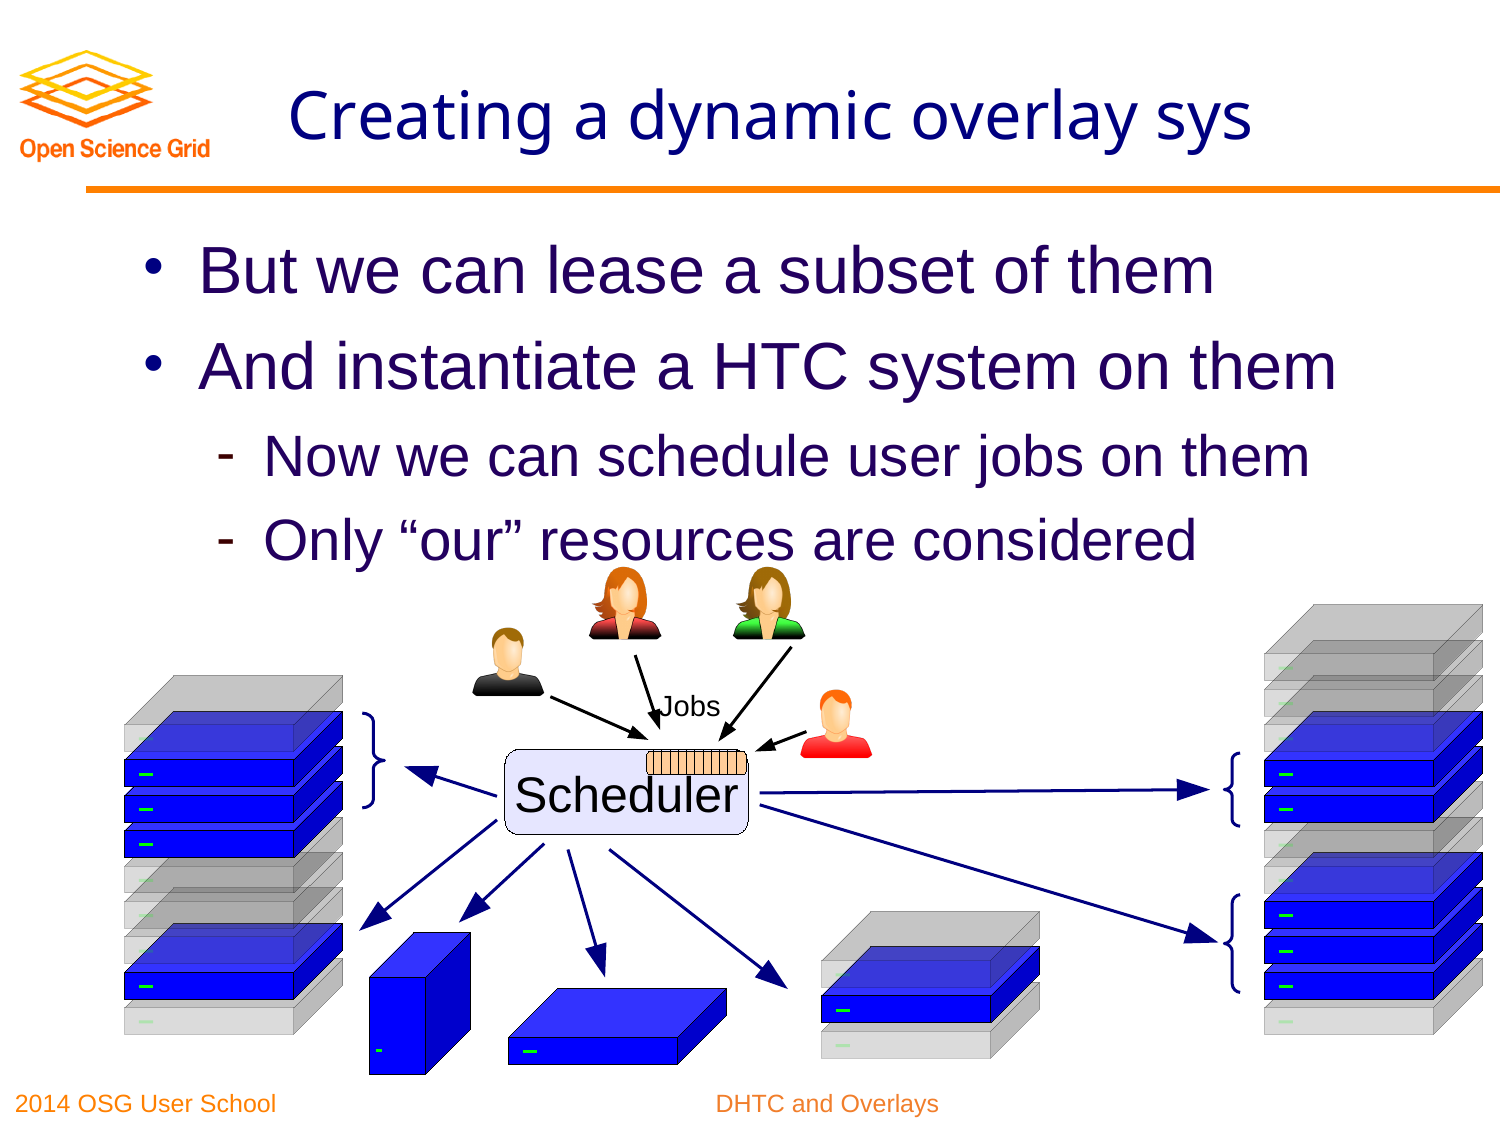

# Creating a dynamic overlay sys
But we can lease a subset of them
And instantiate a HTC system on them
Now we can schedule user jobs on them
Only “our” resources are considered
Jobs
Scheduler